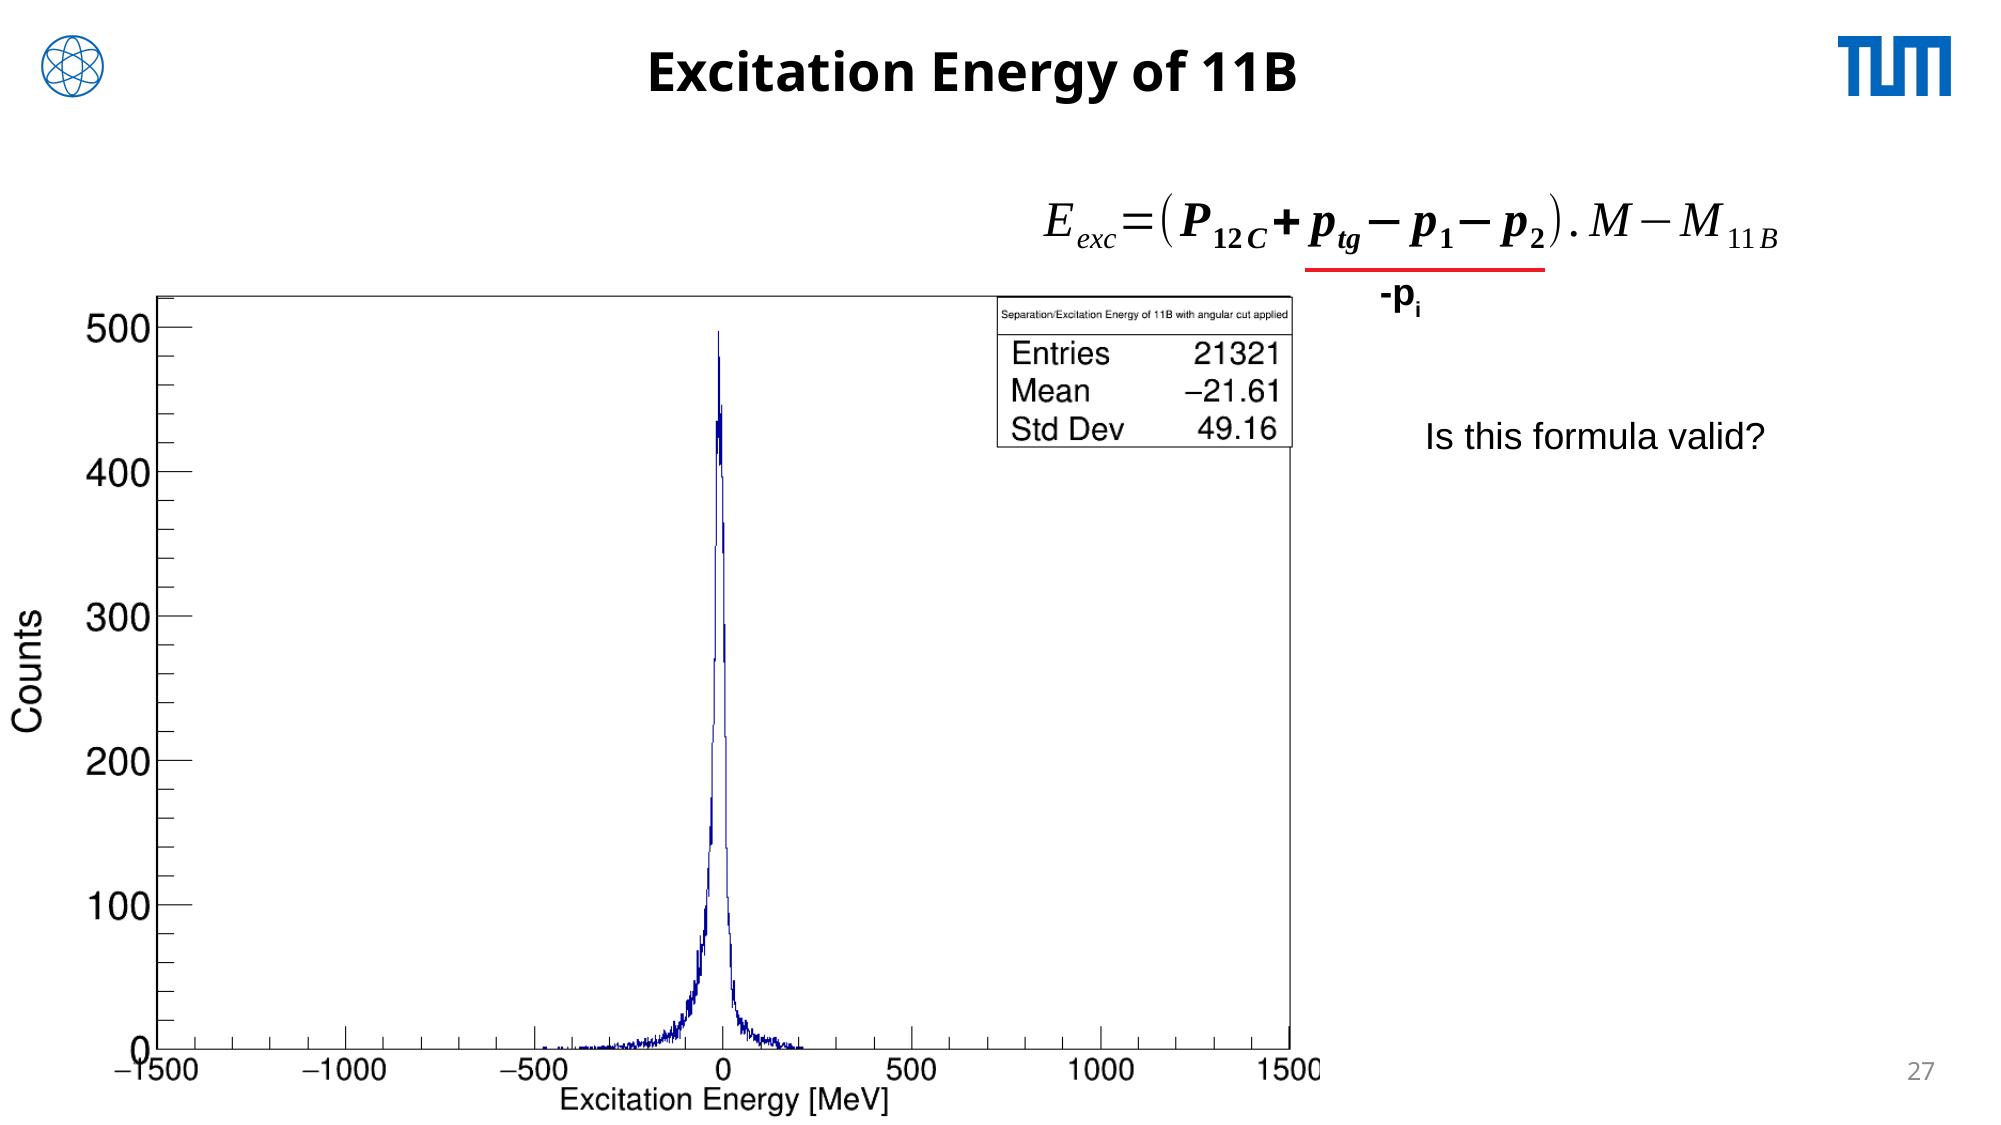

# Excitation Energy of 11B
-pi
Is this formula valid?
Tobias Jenegger